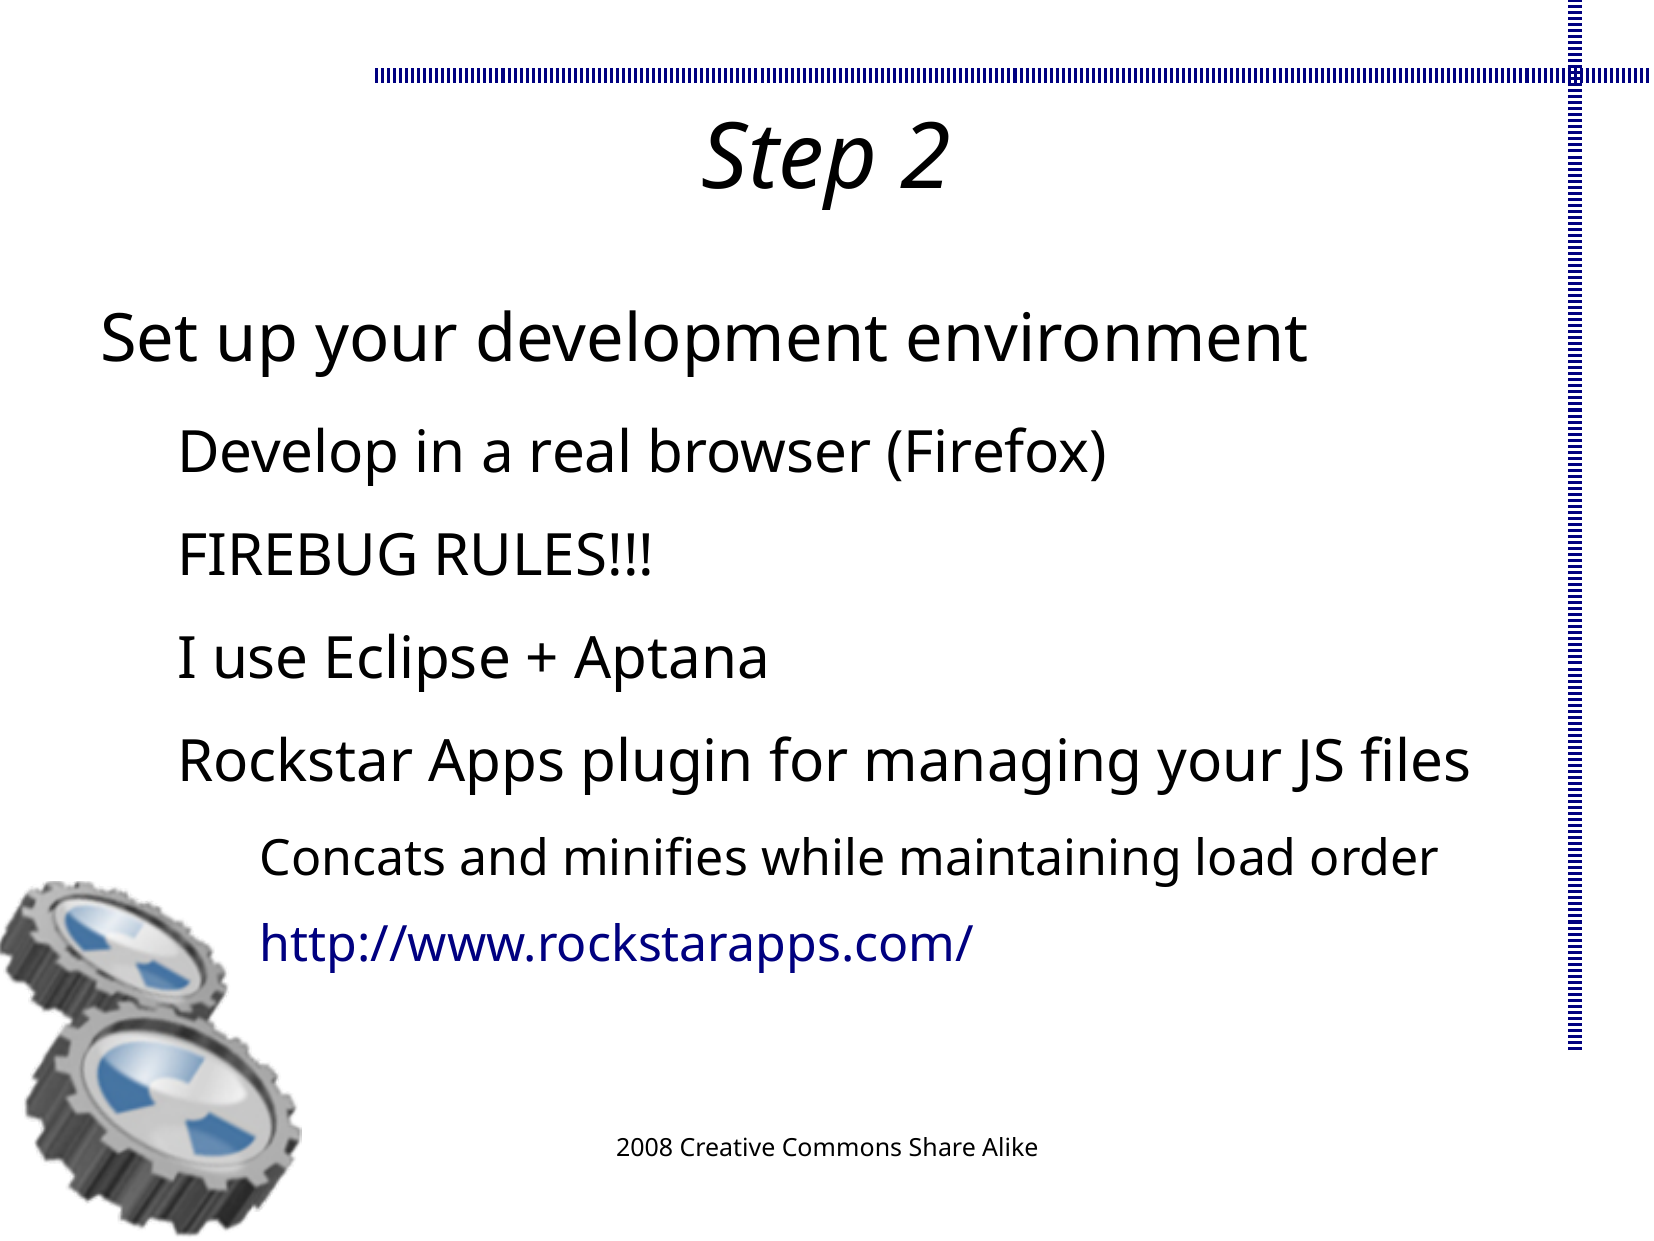

# Step 2
Set up your development environment
Develop in a real browser (Firefox)
FIREBUG RULES!!!
I use Eclipse + Aptana
Rockstar Apps plugin for managing your JS files
Concats and minifies while maintaining load order
http://www.rockstarapps.com/